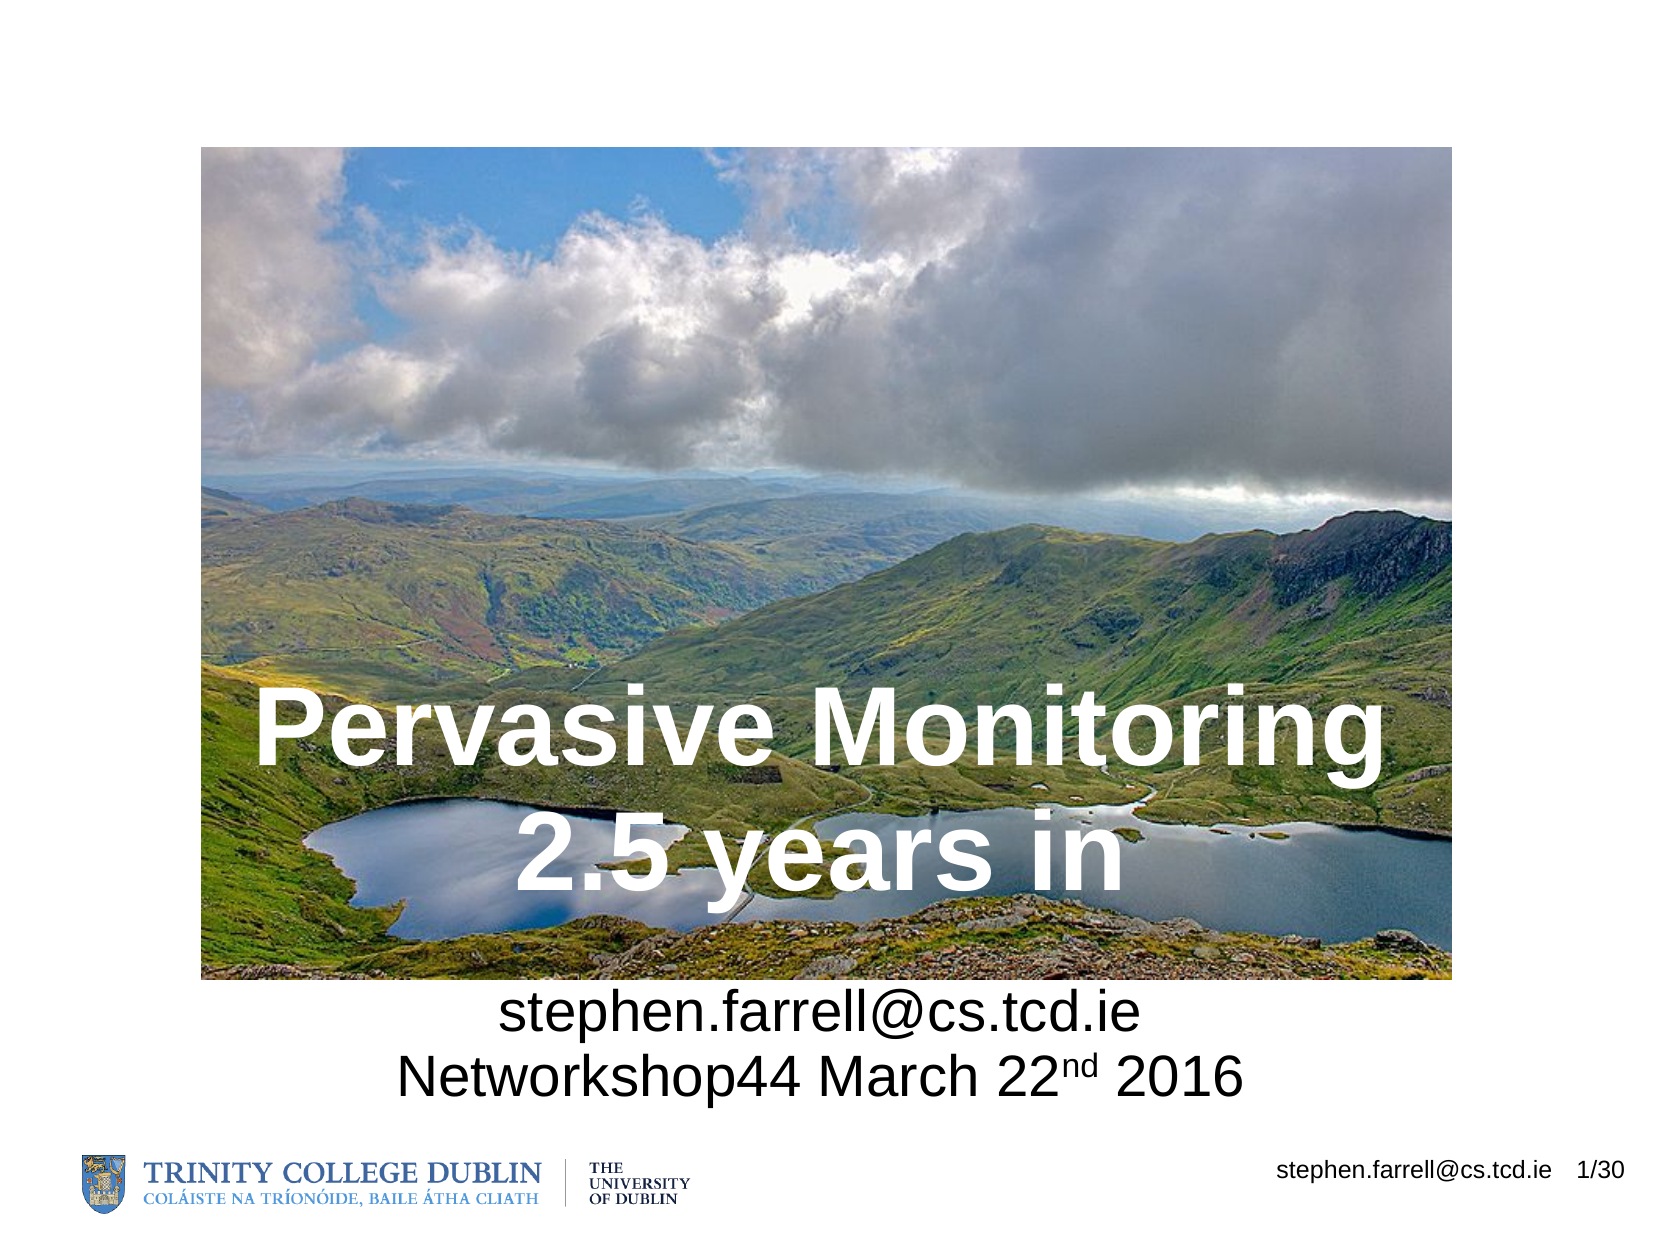

Pervasive Monitoring
2.5 years in
stephen.farrell@cs.tcd.ie
Networkshop44 March 22nd 2016